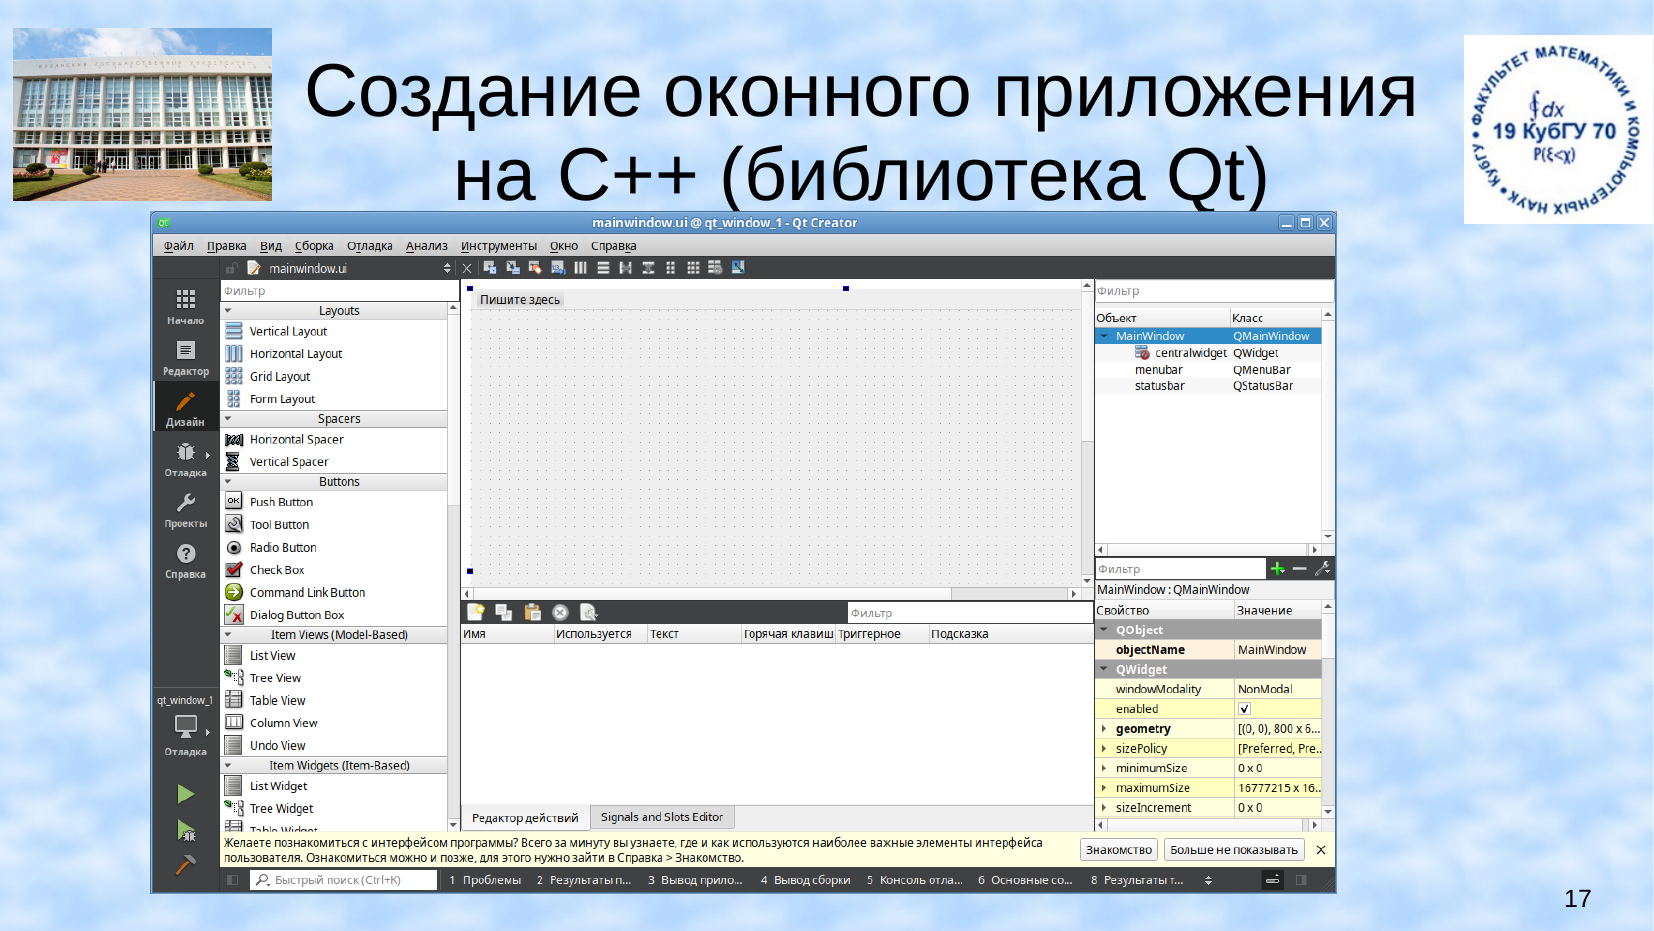

# Создание оконного приложения на С++ (библиотека Qt)